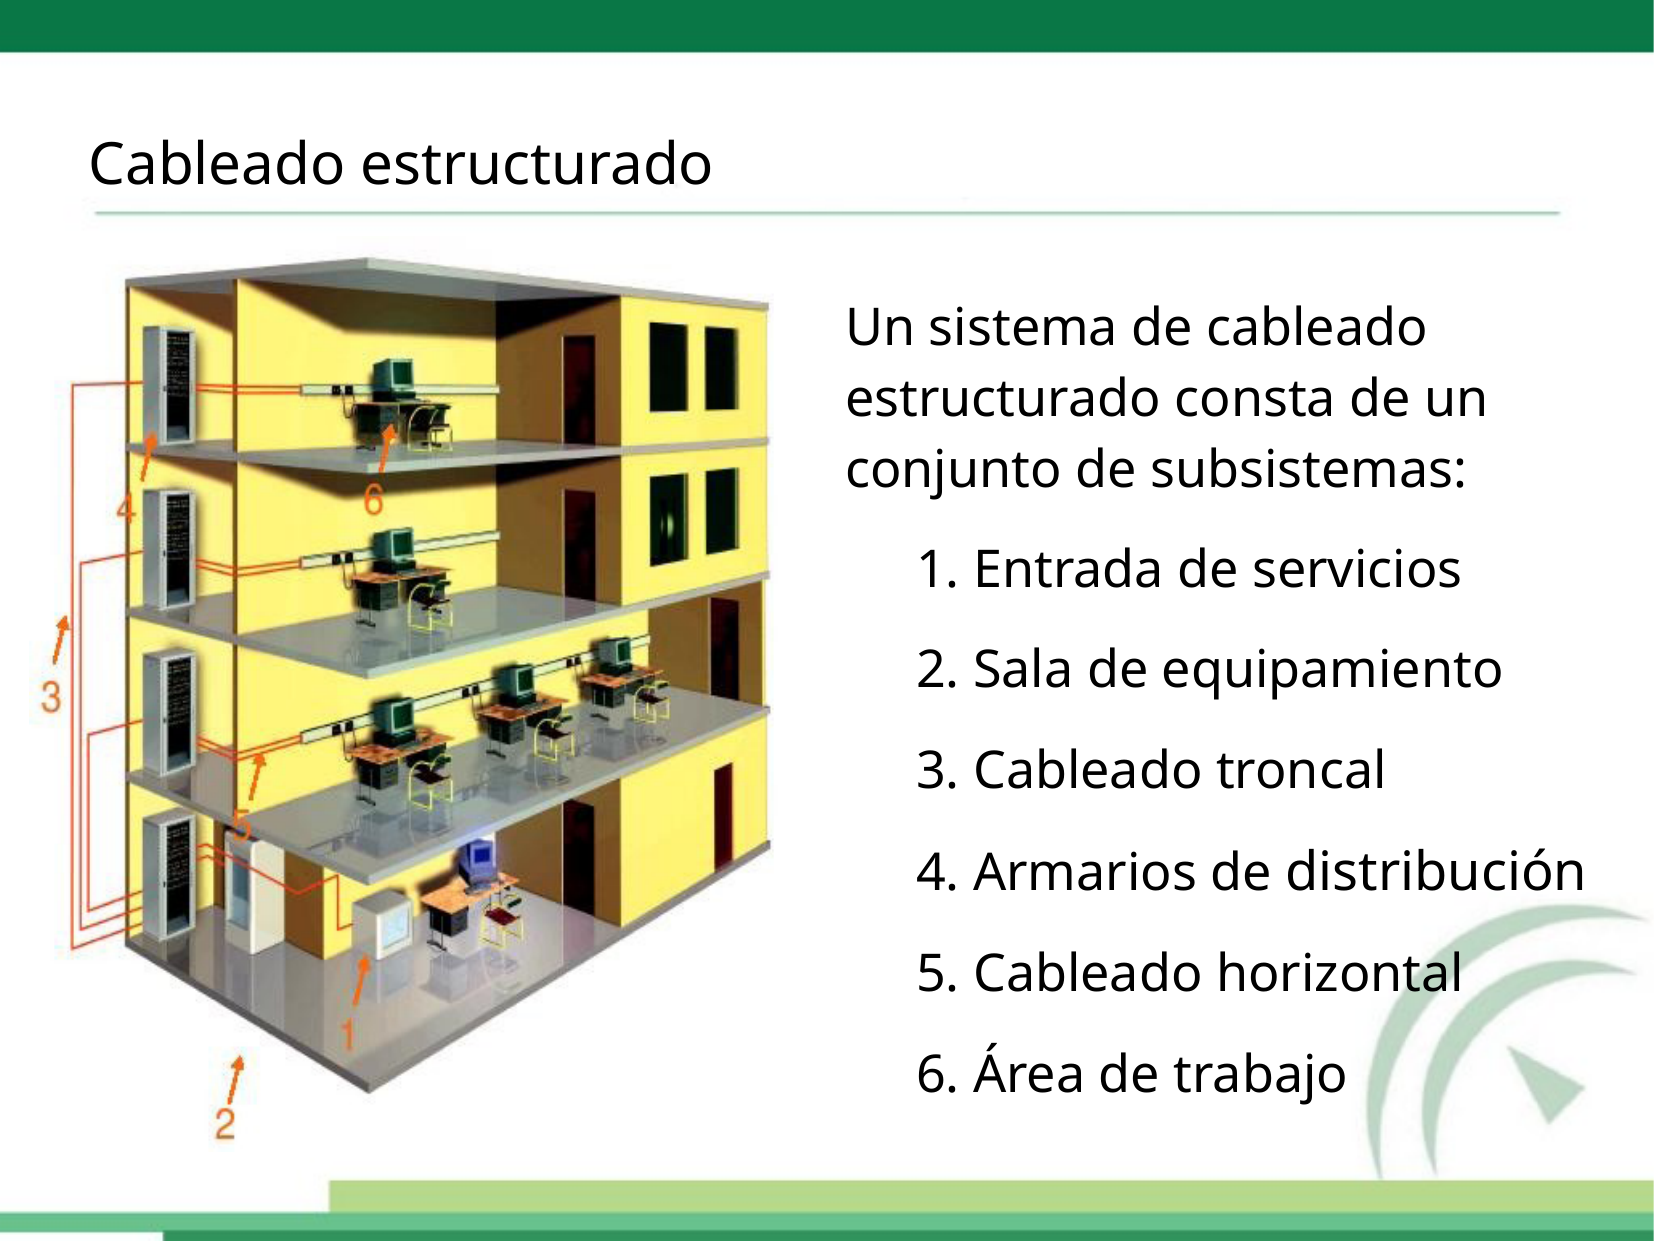

# Cableado estructurado
Un sistema de cableado estructurado consta de un conjunto de subsistemas:
1. Entrada de servicios
2. Sala de equipamiento
3. Cableado troncal
4. Armarios de distribución
5. Cableado horizontal
6. Área de trabajo